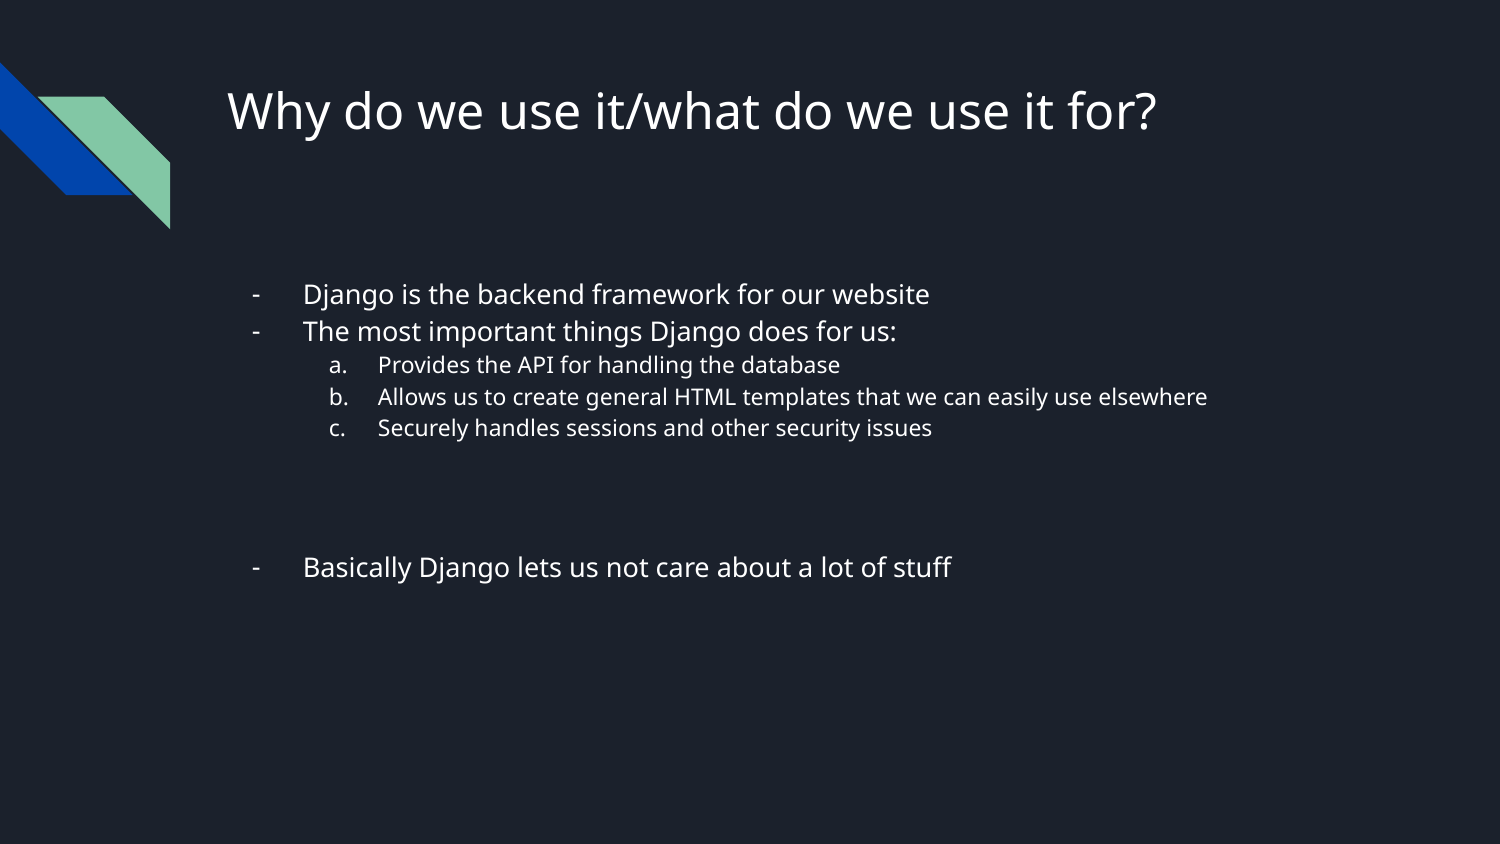

# Why do we use it/what do we use it for?
Django is the backend framework for our website
The most important things Django does for us:
Provides the API for handling the database
Allows us to create general HTML templates that we can easily use elsewhere
Securely handles sessions and other security issues
Basically Django lets us not care about a lot of stuff